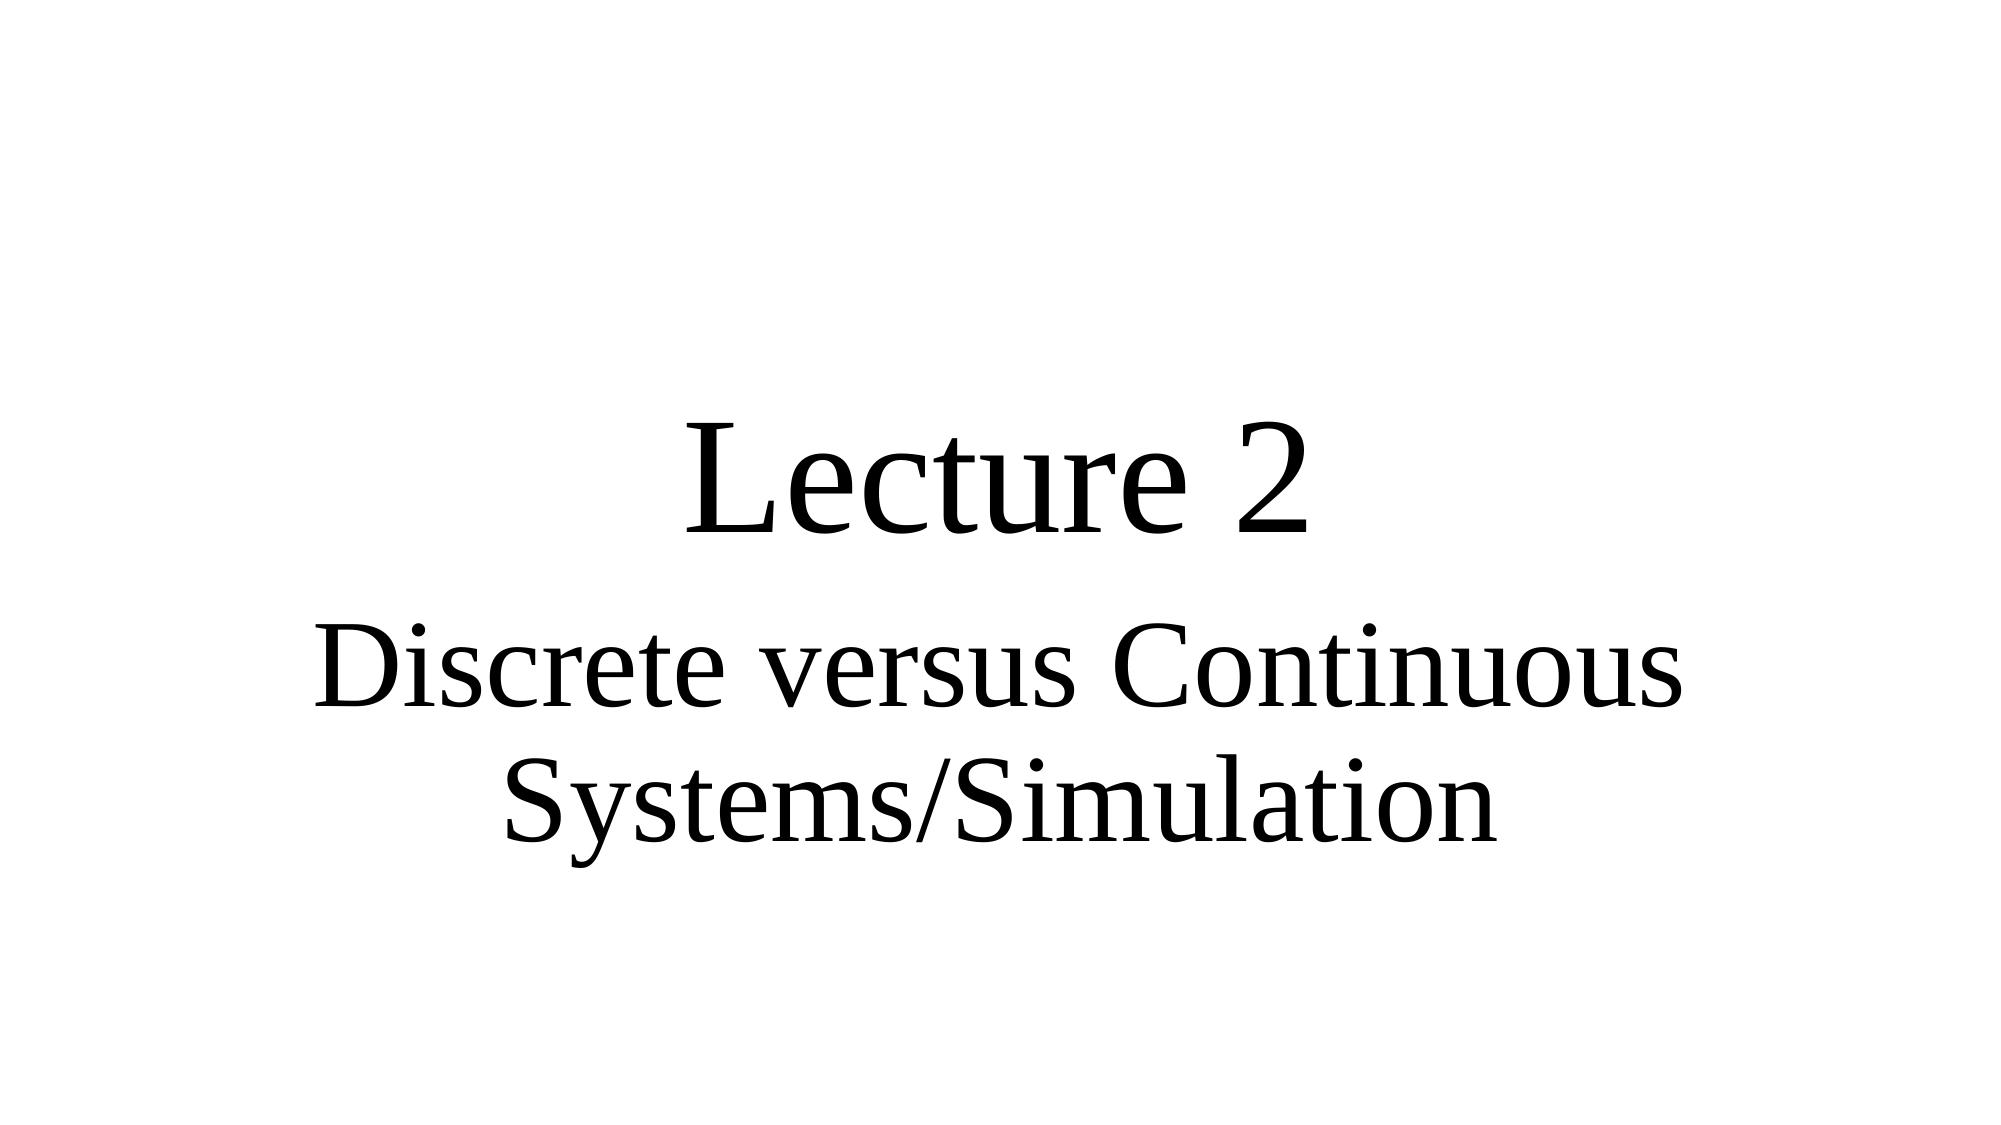

# Lecture 2
Discrete versus Continuous Systems/Simulation